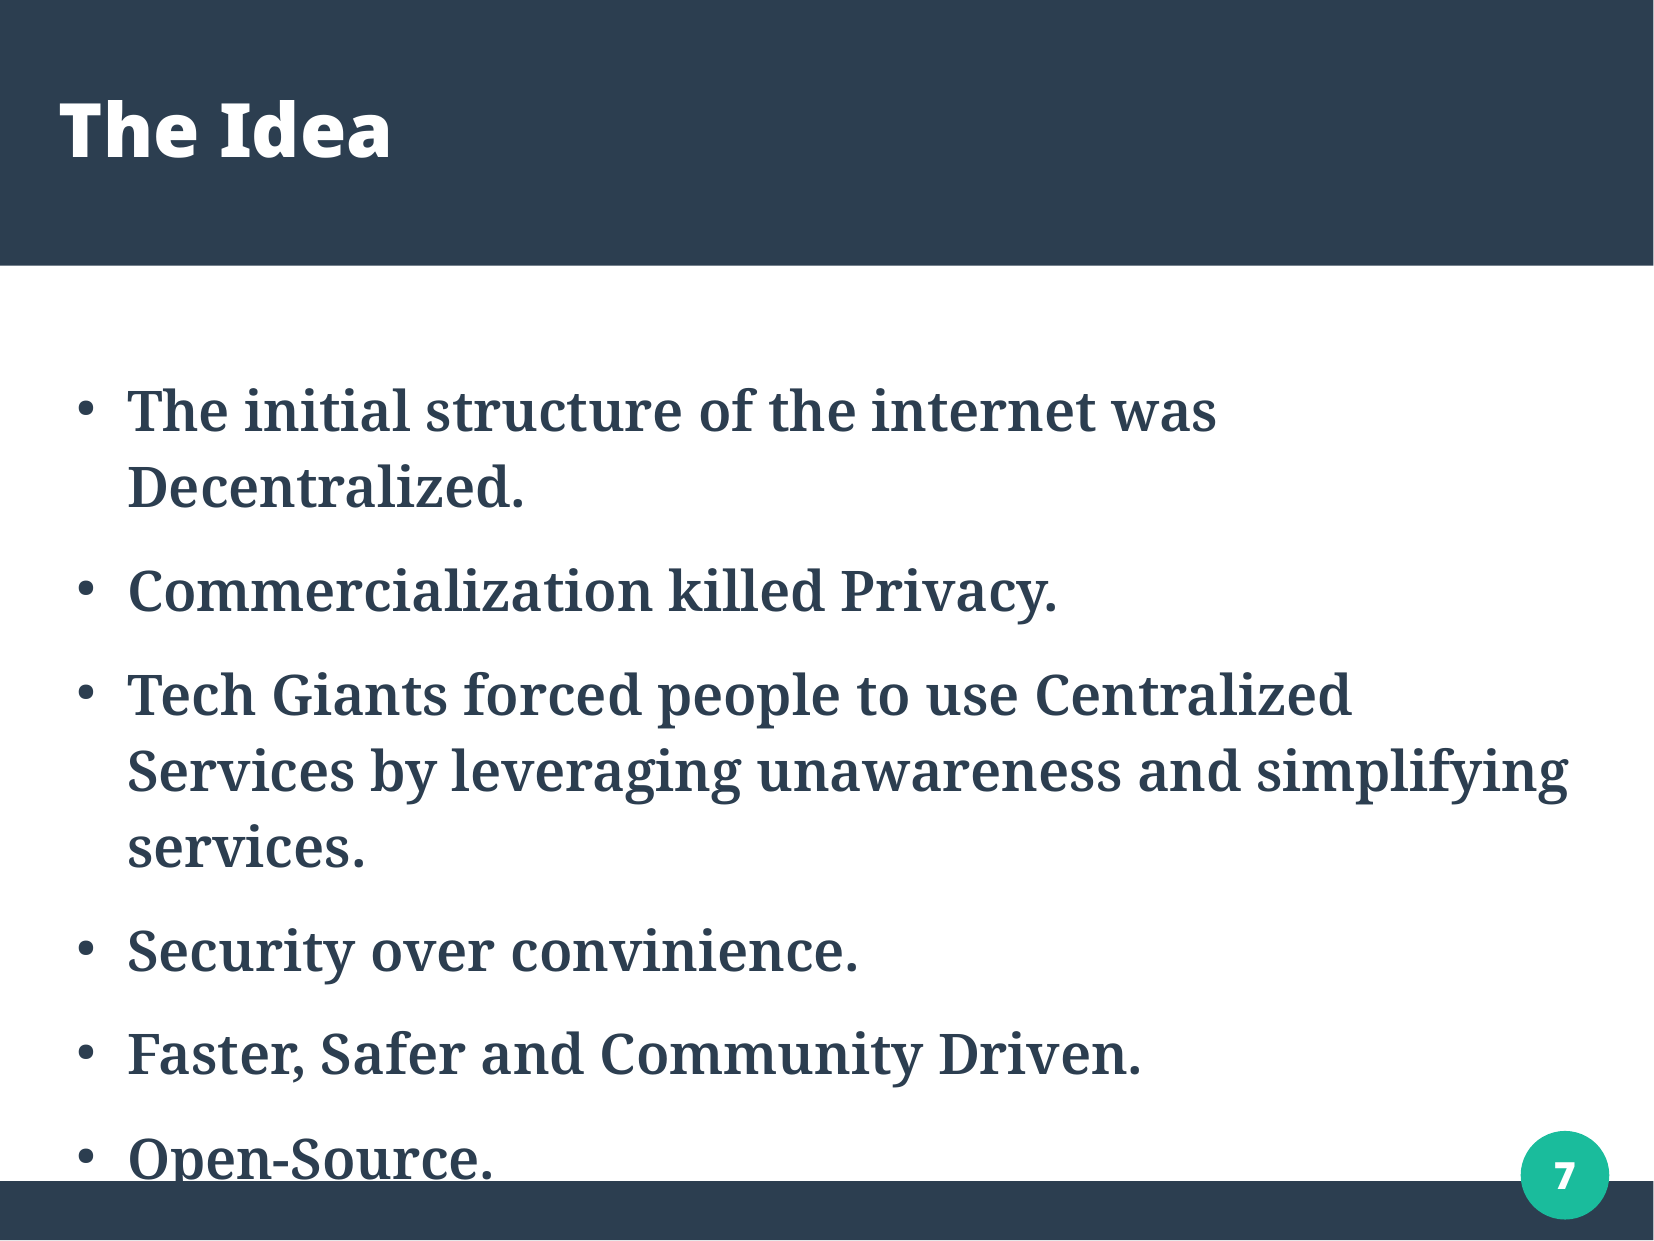

# The Idea
The initial structure of the internet was Decentralized.
Commercialization killed Privacy.
Tech Giants forced people to use Centralized Services by leveraging unawareness and simplifying services.
Security over convinience.
Faster, Safer and Community Driven.
Open-Source.
7